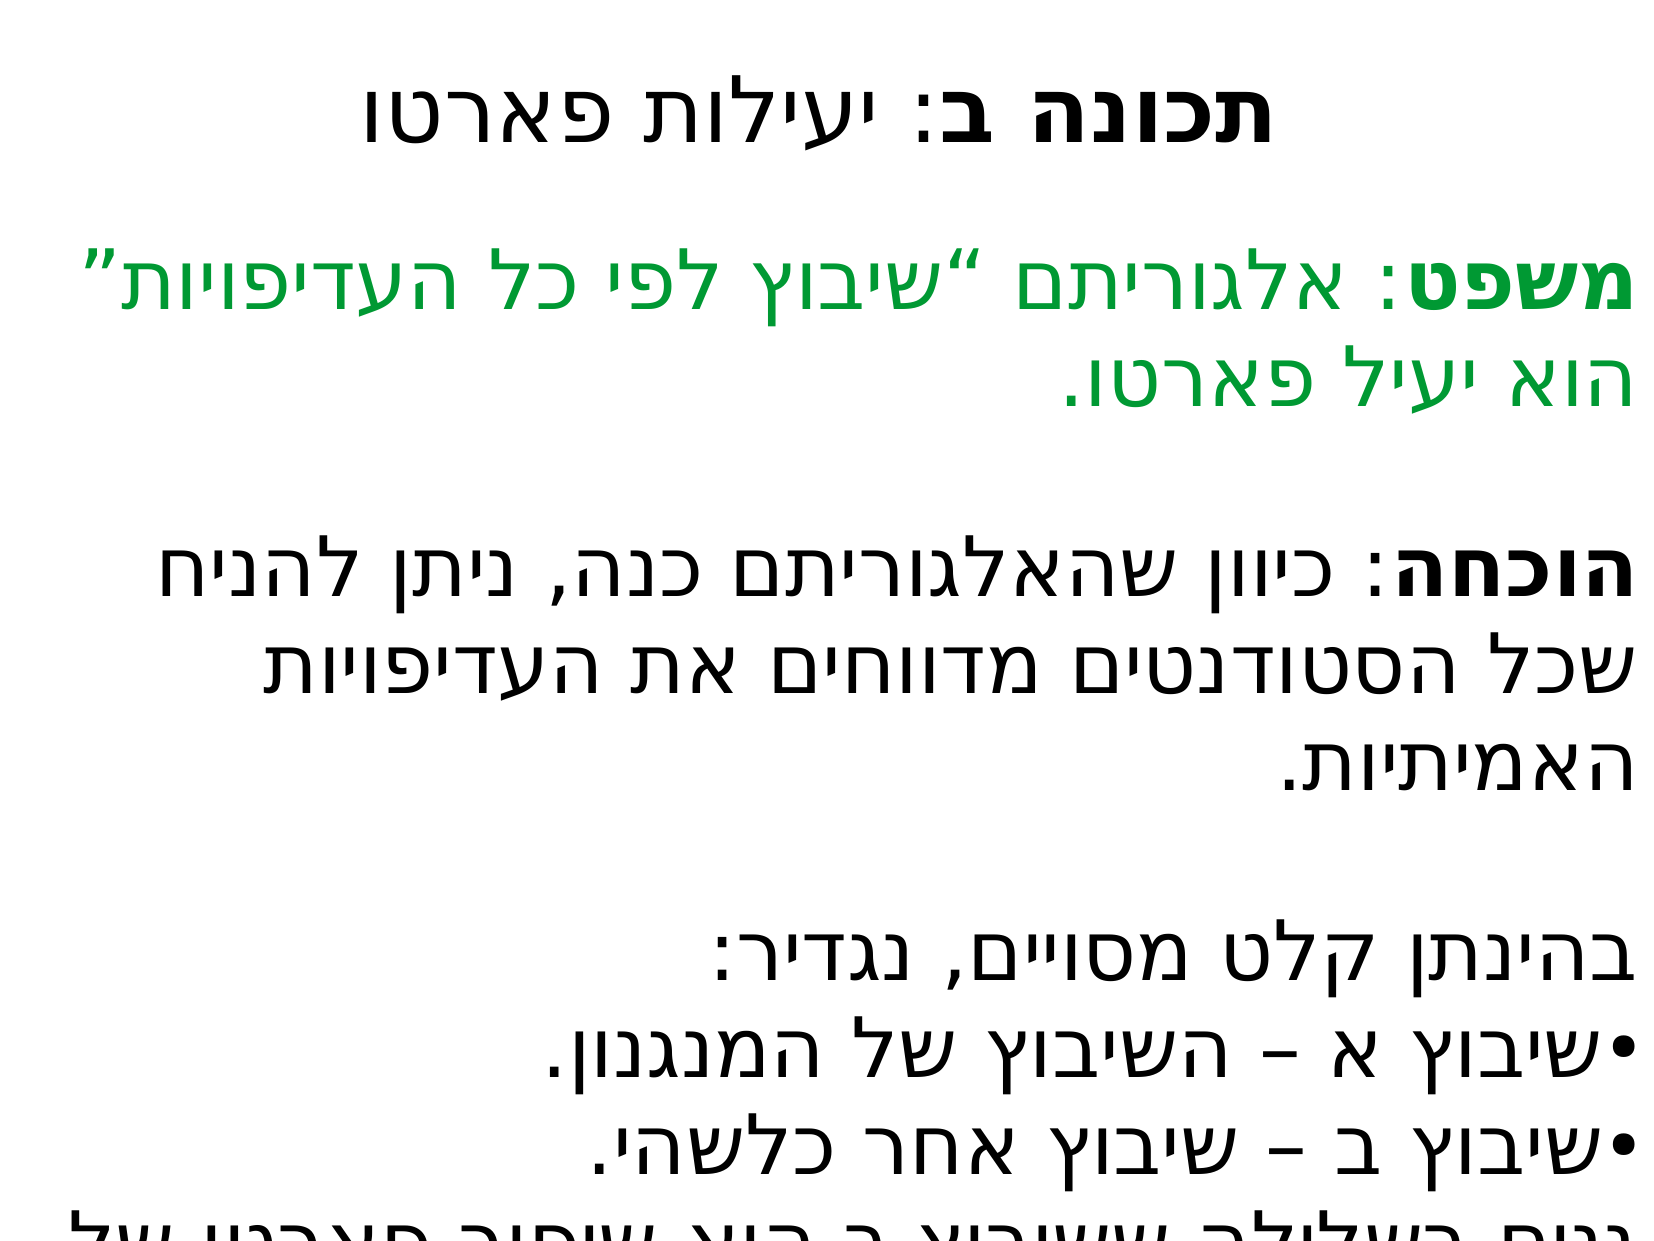

# תכונה ב: יעילות פארטו
משפט: אלגוריתם “שיבוץ לפי כל העדיפויות” הוא יעיל פארטו.
הוכחה: כיוון שהאלגוריתם כנה, ניתן להניח שכל הסטודנטים מדווחים את העדיפויות האמיתיות.
בהינתן קלט מסויים, נגדיר:
שיבוץ א – השיבוץ של המנגנון.
שיבוץ ב – שיבוץ אחר כלשהי.
נניח בשלילה ששיבוץ ב הוא שיפור פארטו של שיבוץ א.